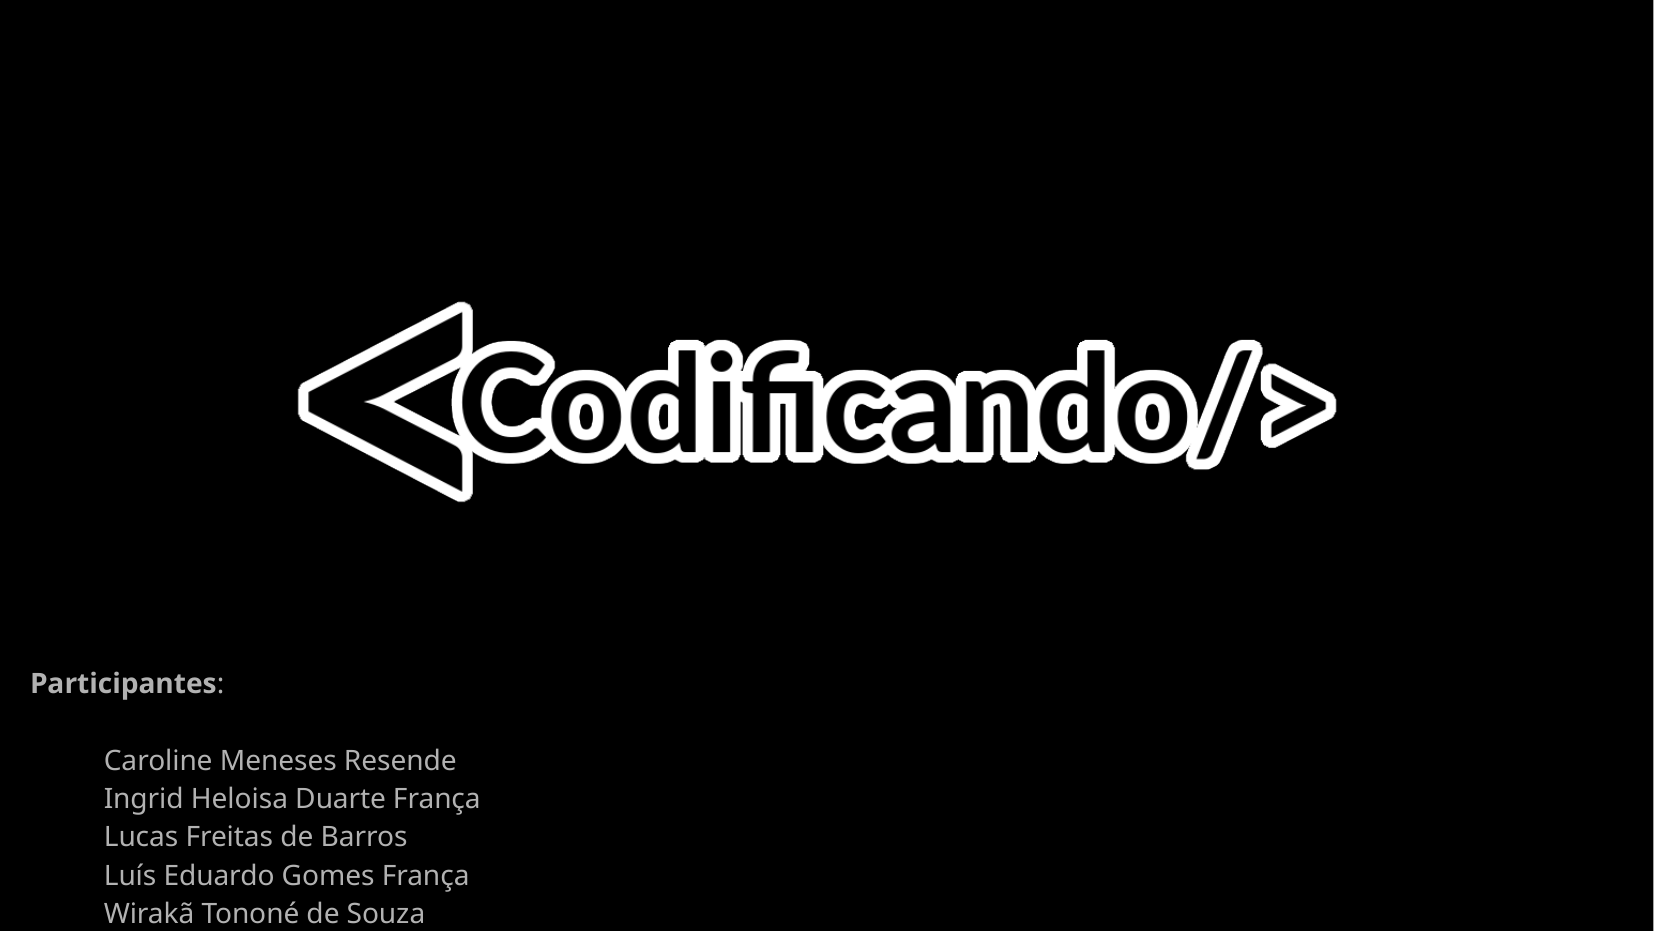

Participantes:
	Caroline Meneses Resende
	Ingrid Heloisa Duarte França
	Lucas Freitas de Barros
	Luís Eduardo Gomes França
	Wirakã Tononé de Souza